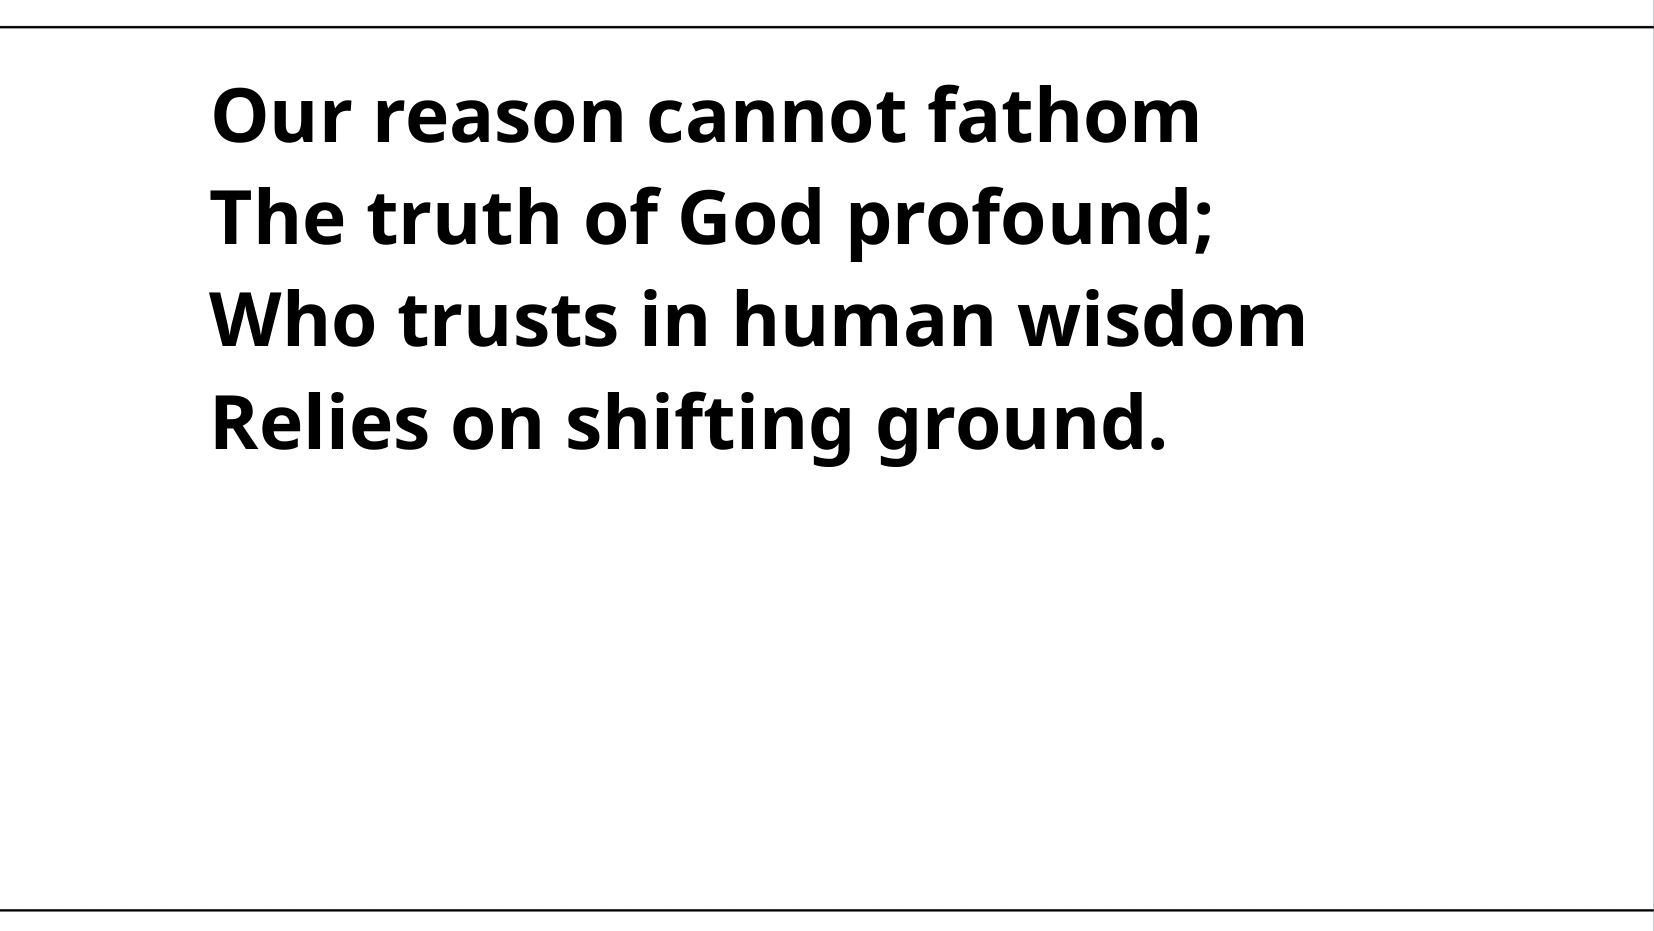

Our reason cannot fathom
 The truth of God profound;
 Who trusts in human wisdom
 Relies on shifting ground.